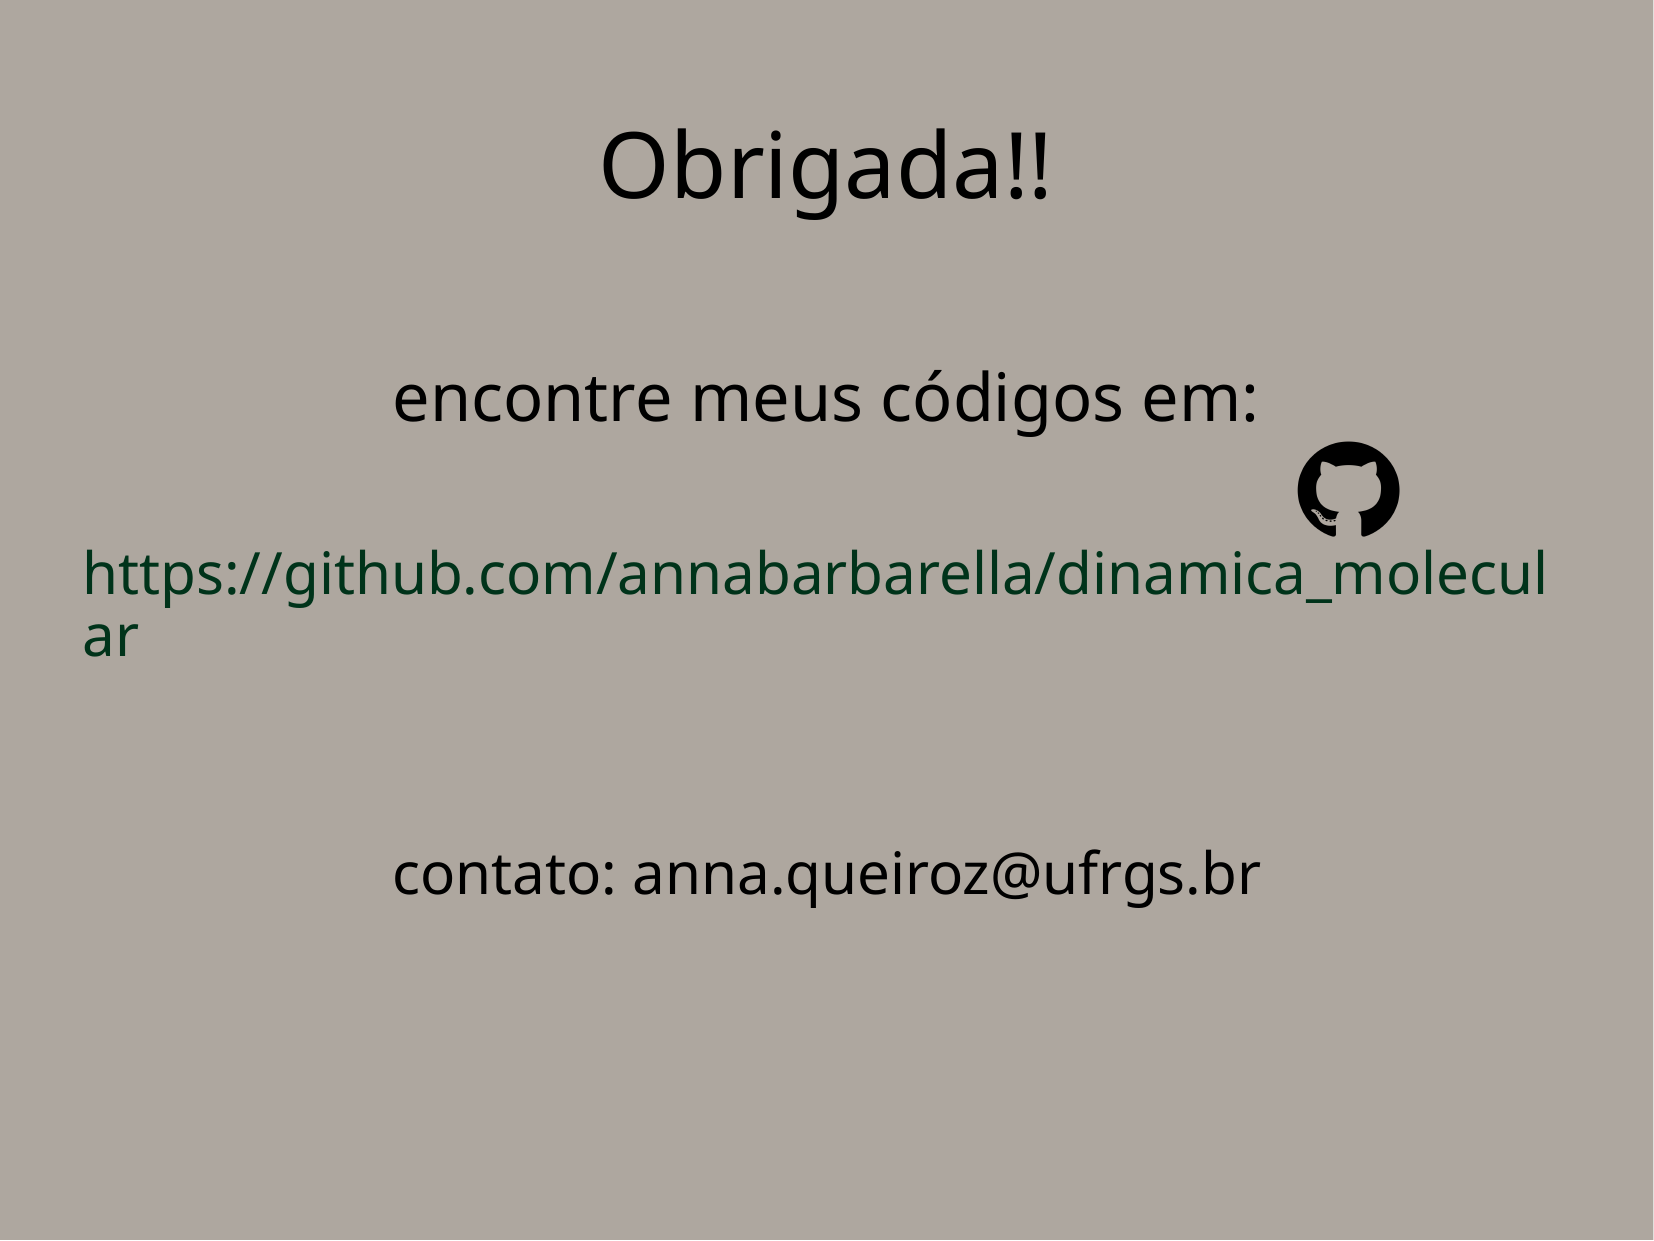

# Obrigada!! encontre meus códigos em: https://github.com/annabarbarella/dinamica_molecular contato: anna.queiroz@ufrgs.br